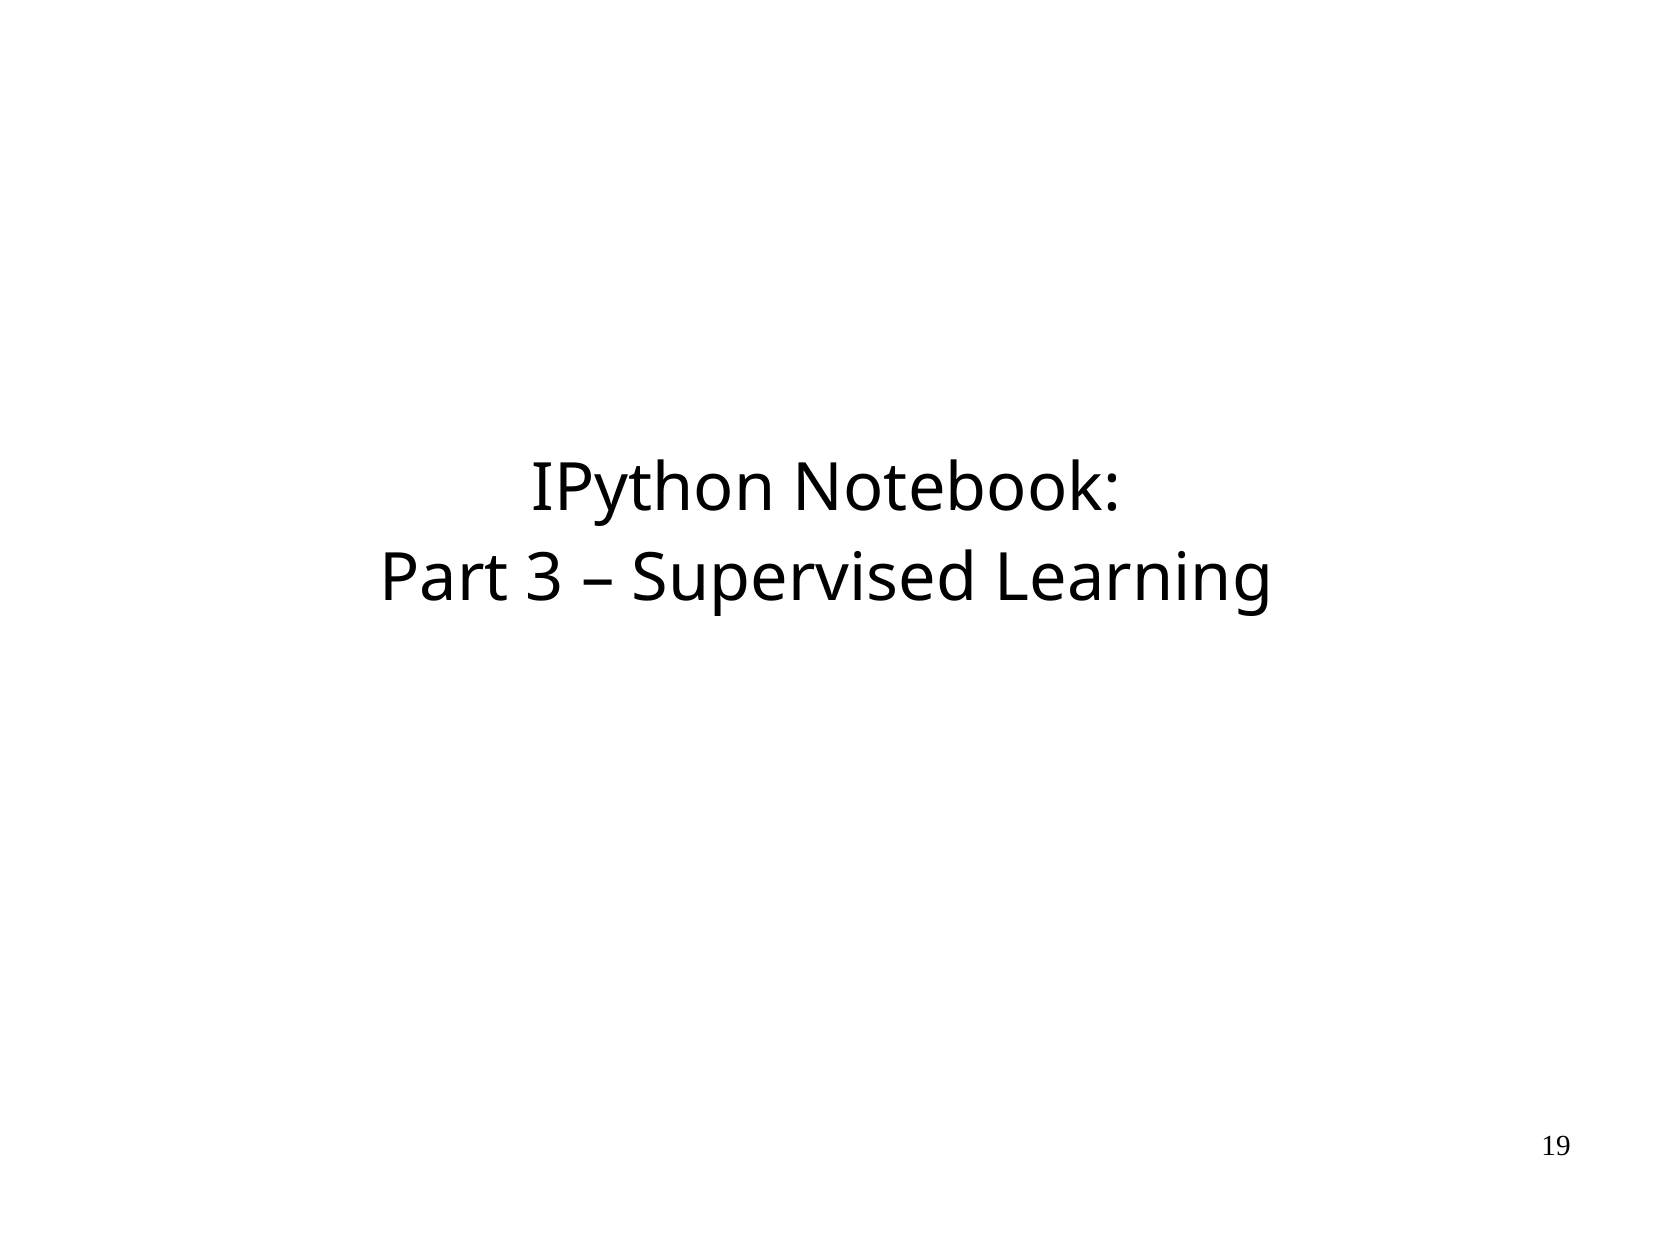

# IPython Notebook: Part 3 – Supervised Learning
19